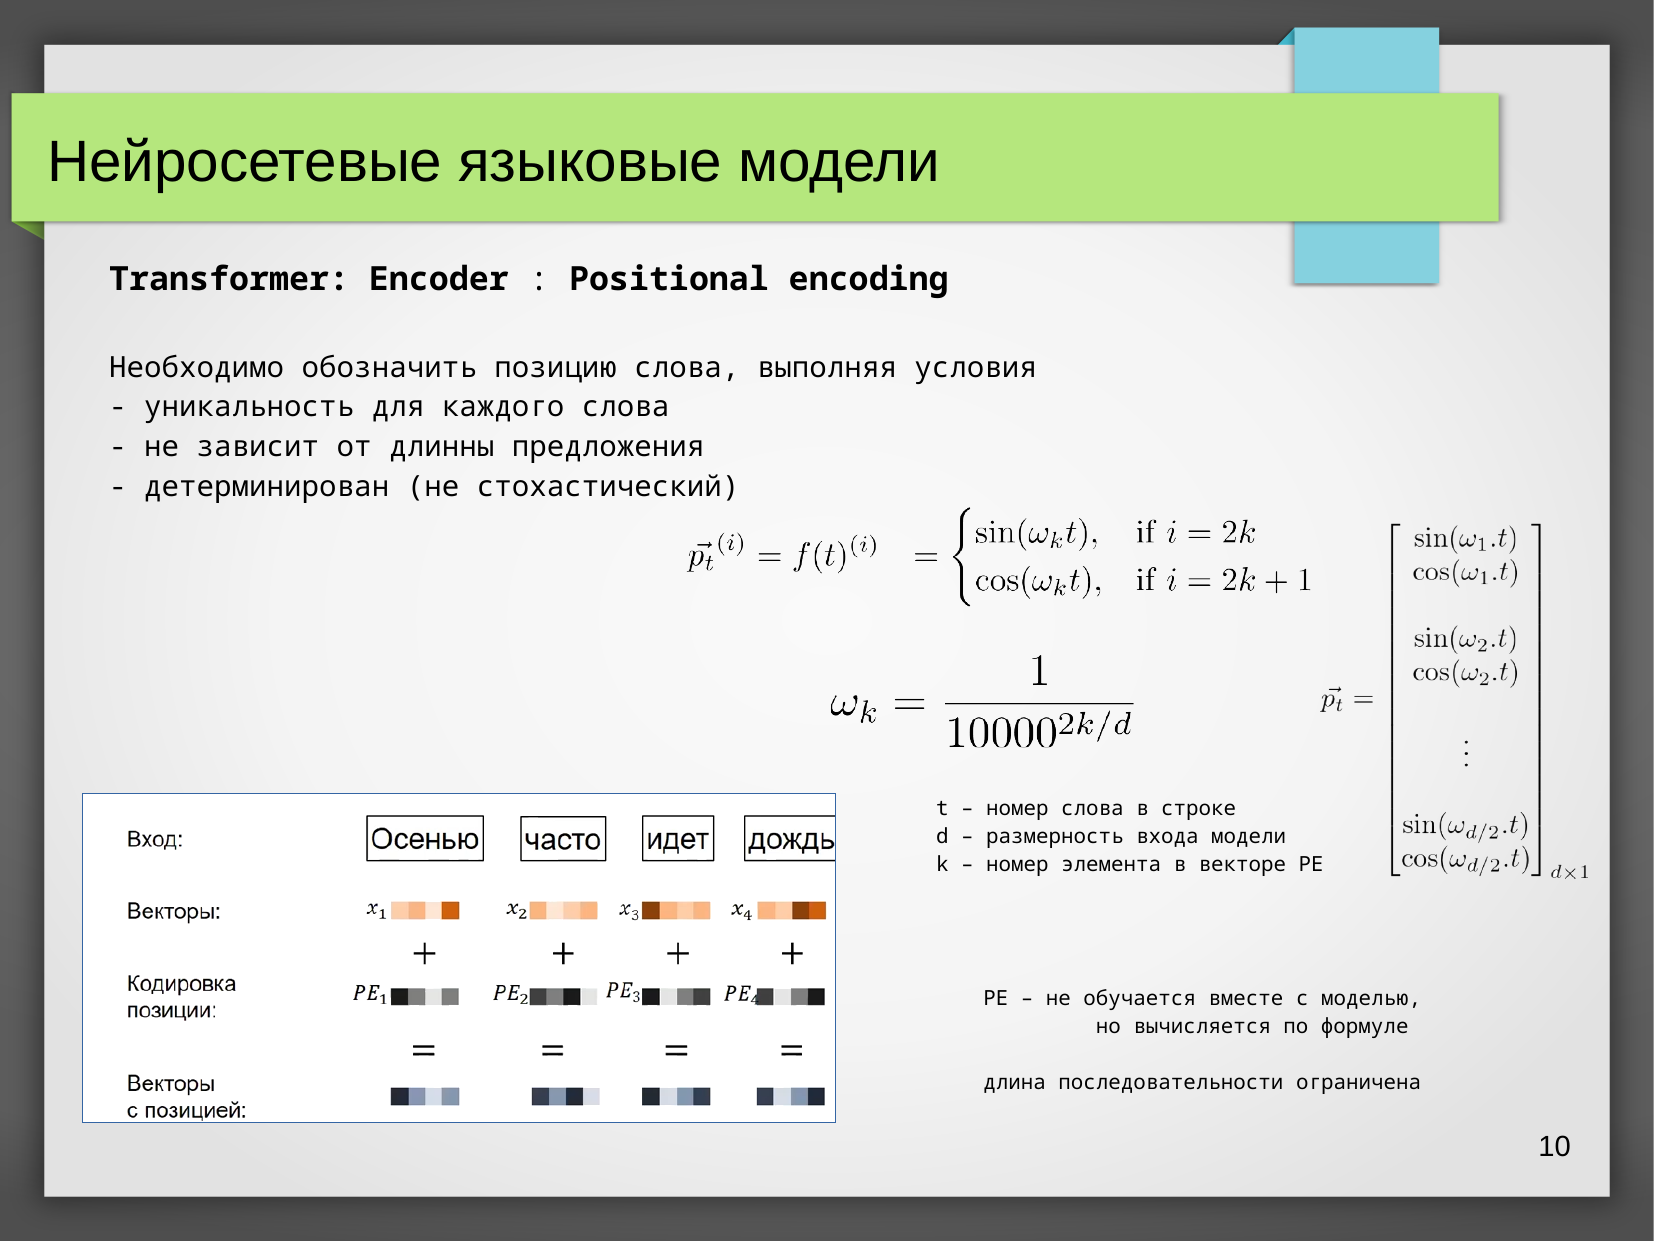

# Нейросетевые языковые модели
Transformer: Encoder : Positional encoding
Необходимо обозначить позицию слова, выполняя условия
- уникальность для каждого слова
- не зависит от длинны предложения
- детерминирован (не стохастический)
t – номер слова в строке
d – размерность входа модели
k – номер элемента в векторе PE
PE – не обучается вместе с моделью,
 но вычисляется по формуле
длина последовательности ограничена
10